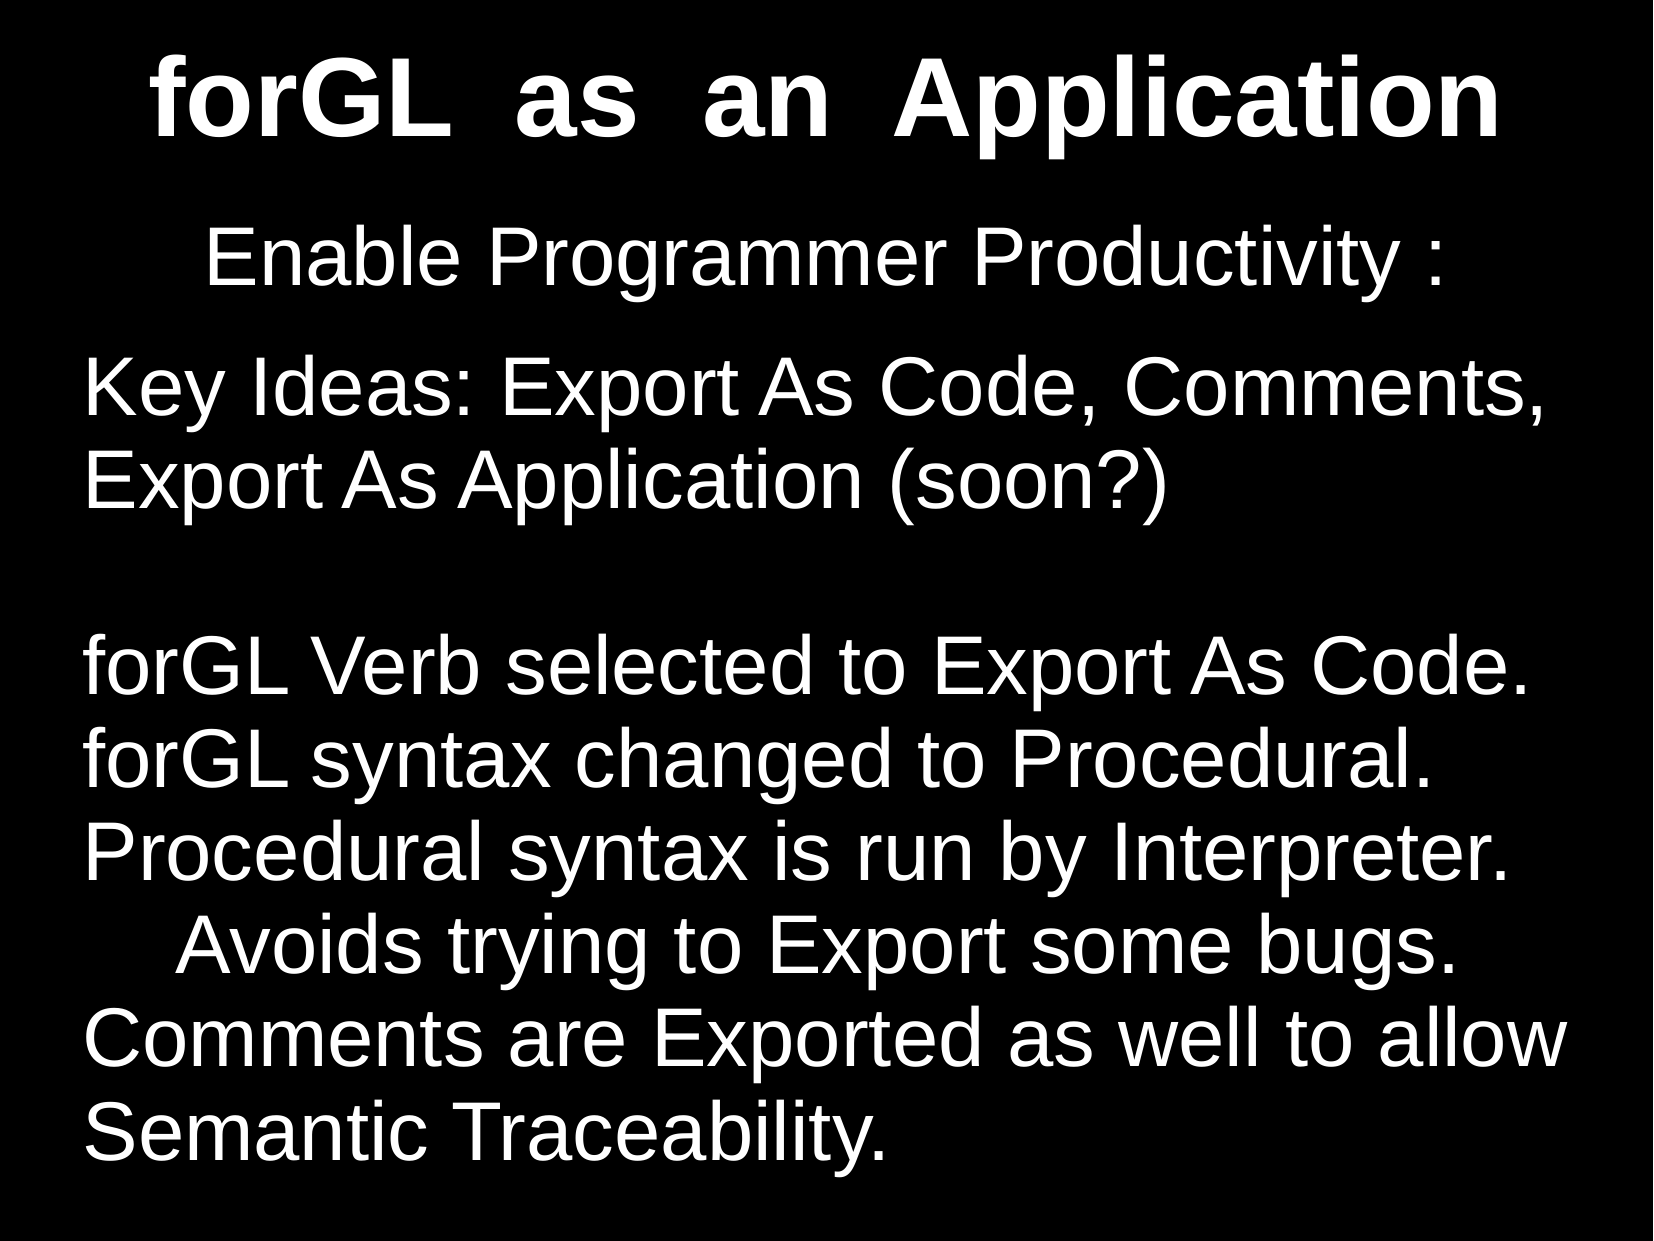

# forGL as an Application
Enable Programmer Productivity :
Key Ideas: Export As Code, Comments,
Export As Application (soon?)
forGL Verb selected to Export As Code.
forGL syntax changed to Procedural.
Procedural syntax is run by Interpreter.
 Avoids trying to Export some bugs.
Comments are Exported as well to allow Semantic Traceability.